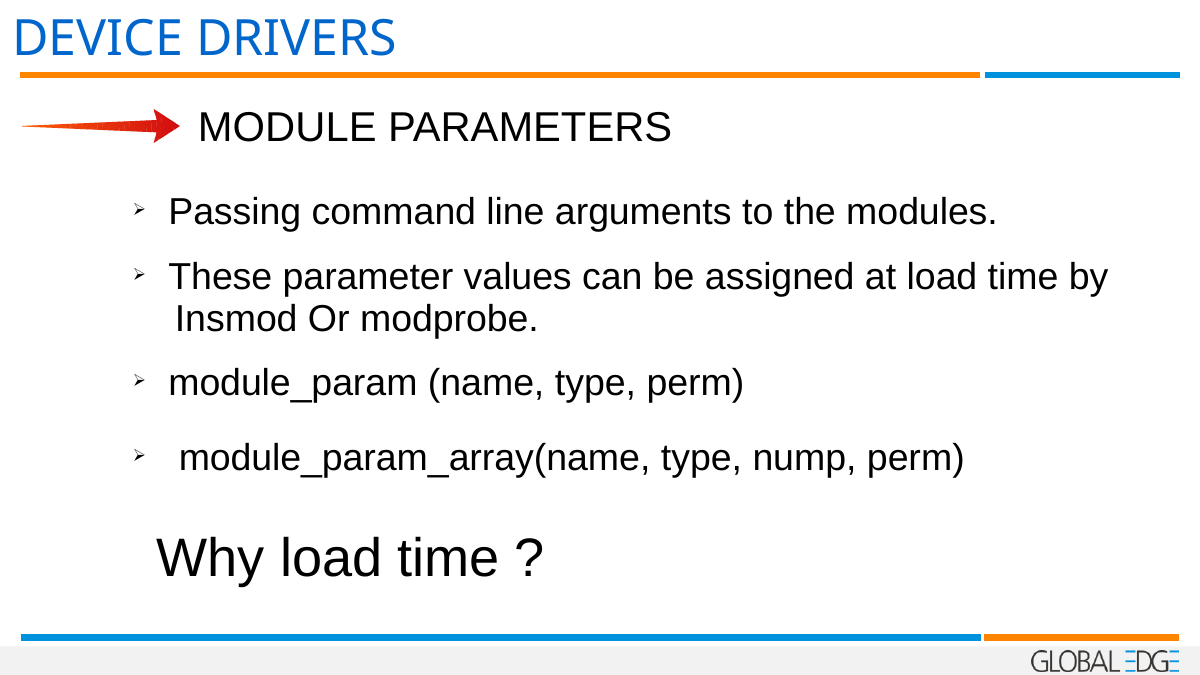

# DEVICE DRIVERS
MODULE PARAMETERS
Passing command line arguments to the modules.
These parameter values can be assigned at load time by
 Insmod Or modprobe.
module_param (name, type, perm)
 module_param_array(name, type, nump, perm)
Why load time ?